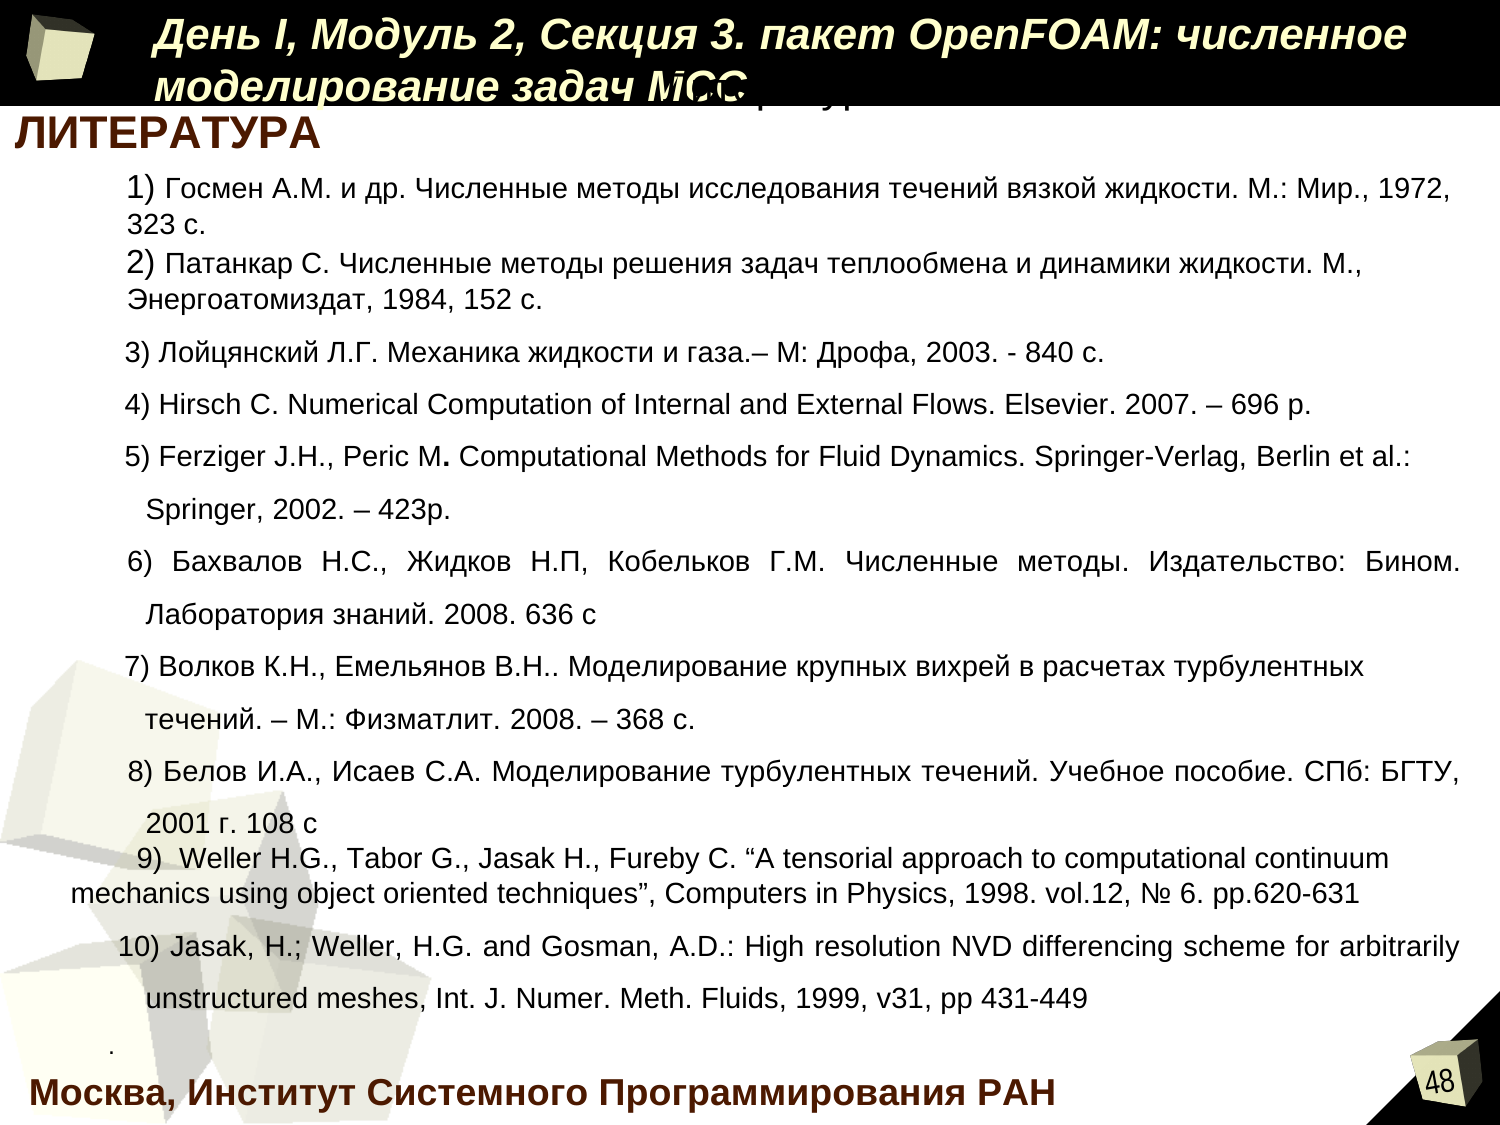

Литература
ЛИТЕРАТУРА
 1) Госмен А.М. и др. Численные методы исследования течений вязкой жидкости. М.: Мир., 1972, 323 с.
 2) Патанкар С. Численные методы решения задач теплообмена и динамики жидкости. М., Энергоатомиздат, 1984, 152 с.
 3) Лойцянский Л.Г. Механика жидкости и газа.– М: Дрофа, 2003. - 840 с.
 4) Hirsch С. Numerical Computation of Internal and External Flows. Elsevier. 2007. – 696 p.
 5) Ferziger J.H., Peric M. Computational Methods for Fluid Dynamics. Springer-Verlag, Berlin et al.: Springer, 2002. – 423p.
 6) Бахвалов Н.С., Жидков Н.П, Кобельков Г.М. Численные методы. Издательство: Бином. Лаборатория знаний. 2008. 636 с
 7) Волков К.Н., Емельянов В.Н.. Моделирование крупных вихрей в расчетах турбулентных течений. – М.: Физматлит. 2008. – 368 с.
 8) Белов И.А., Исаев С.А. Моделирование турбулентных течений. Учебное пособие. СПб: БГТУ, 2001 г. 108 с
 9) Weller H.G., Tabor G., Jasak H., Fureby C. “A tensorial approach to computational continuum mechanics using object oriented techniques”, Computers in Physics, 1998. vol.12, № 6. pp.620-631
 10) Jasak, H.; Weller, H.G. and Gosman, A.D.: High resolution NVD differencing scheme for arbitrarily unstructured meshes, Int. J. Numer. Meth. Fluids, 1999, v31, pp 431-449
.